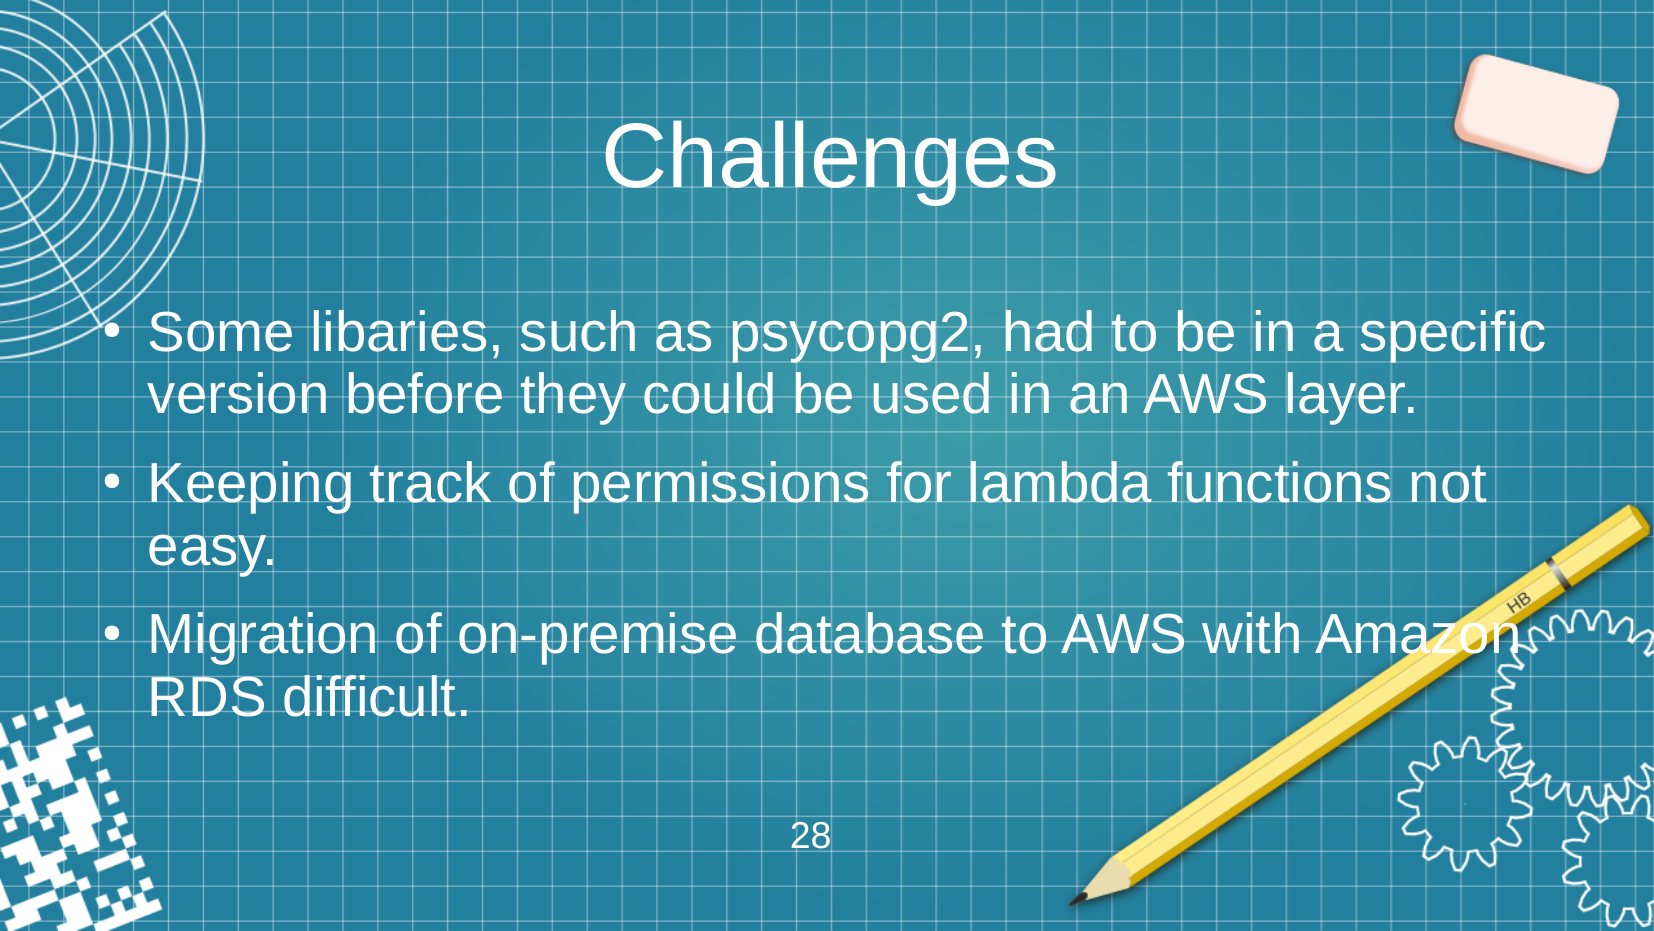

# Challenges
Some libaries, such as psycopg2, had to be in a specific version before they could be used in an AWS layer.
Keeping track of permissions for lambda functions not easy.
Migration of on-premise database to AWS with Amazon RDS difficult.